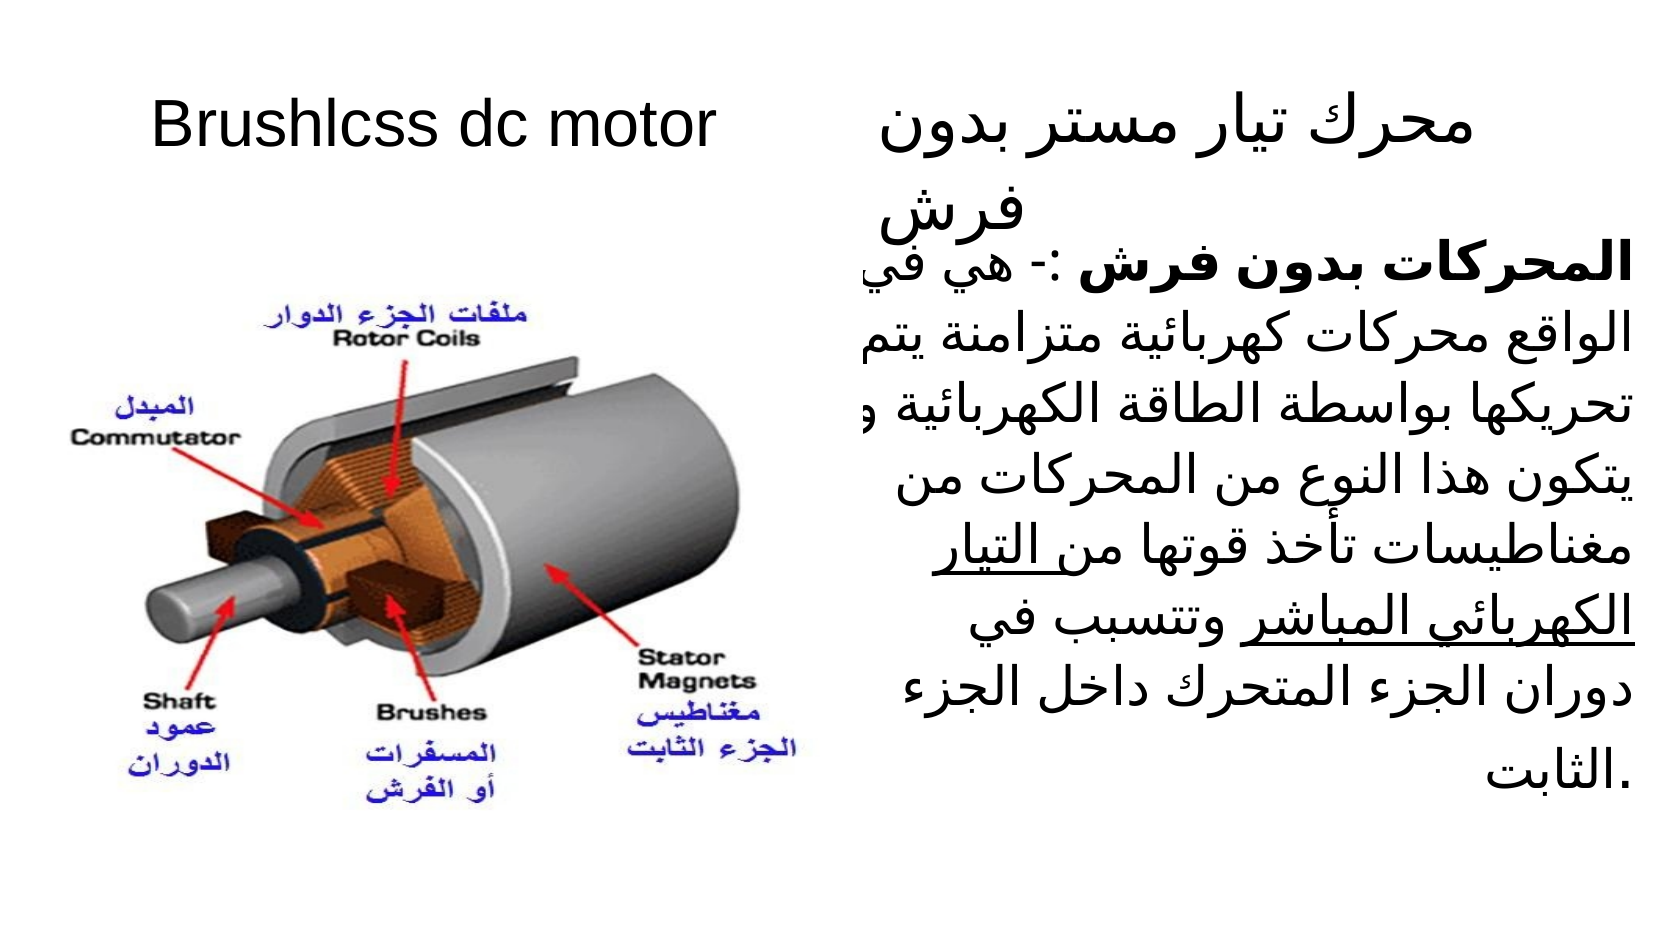

# Brushlcss dc motor
محرك تيار مستر بدون فرش
المحركات بدون فرش :- هي في الواقع محركات كهربائية متزامنة يتم تحريكها بواسطة الطاقة الكهربائية و يتكون هذا النوع من المحركات من مغناطيسات تأخذ قوتها من التيار الكهربائي المباشر وتتسبب في دوران الجزء المتحرك داخل الجزء الثابت.